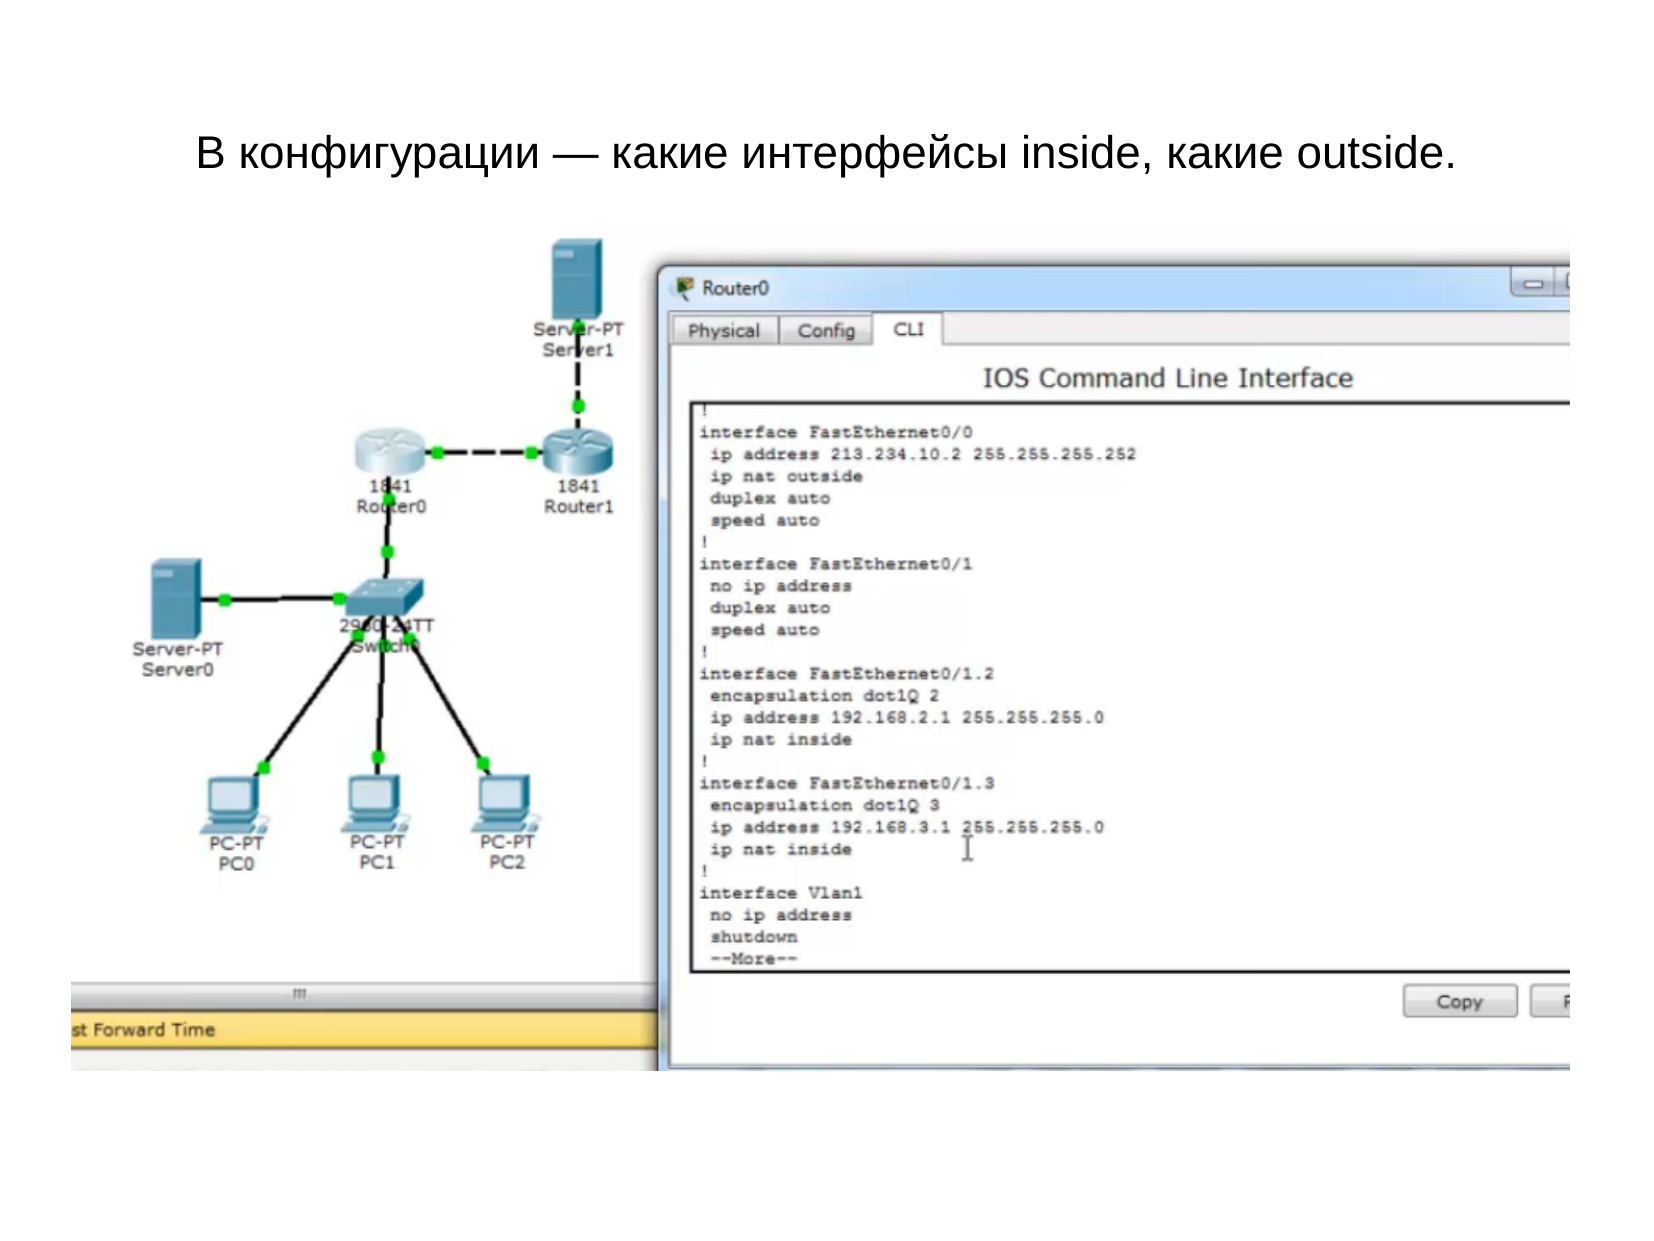

# В конфигурации — какие интерфейсы inside, какие outside.